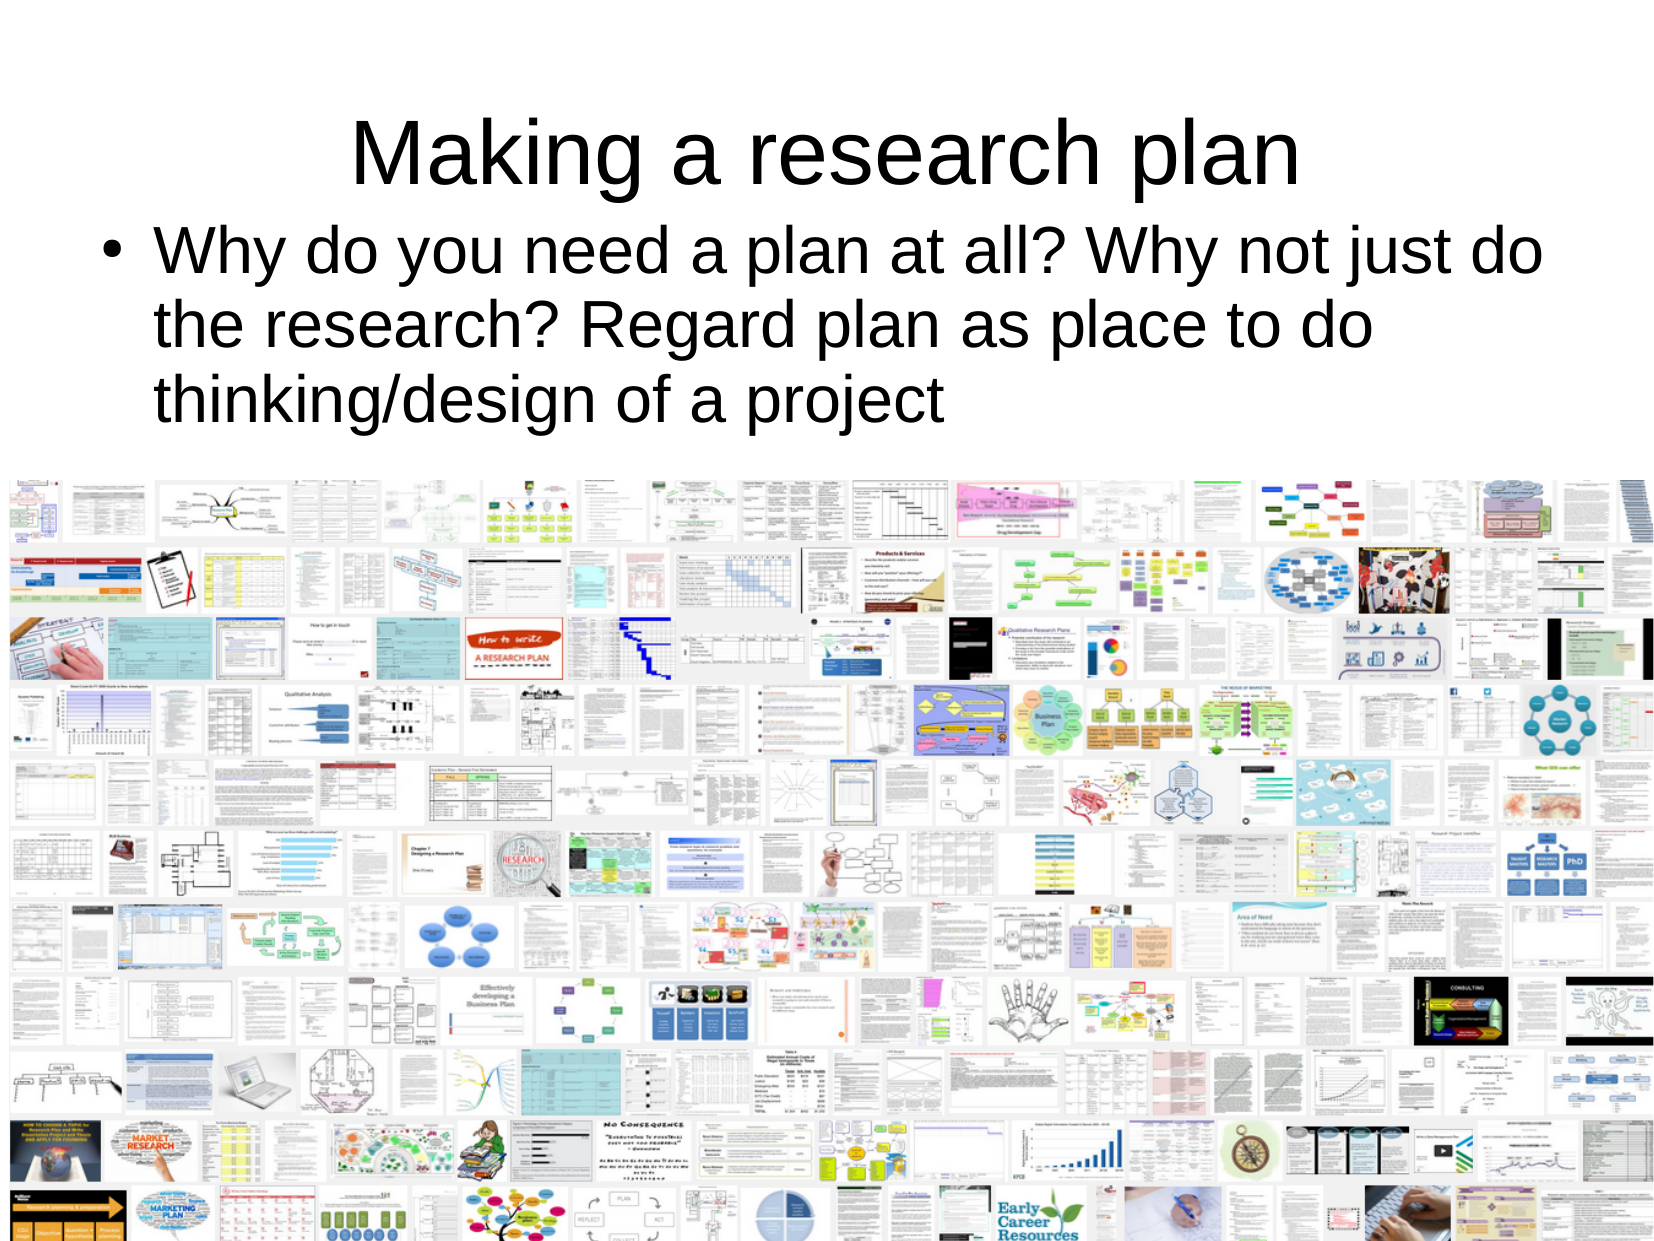

# Making a research plan
Why do you need a plan at all? Why not just do the research? Regard plan as place to do thinking/design of a project